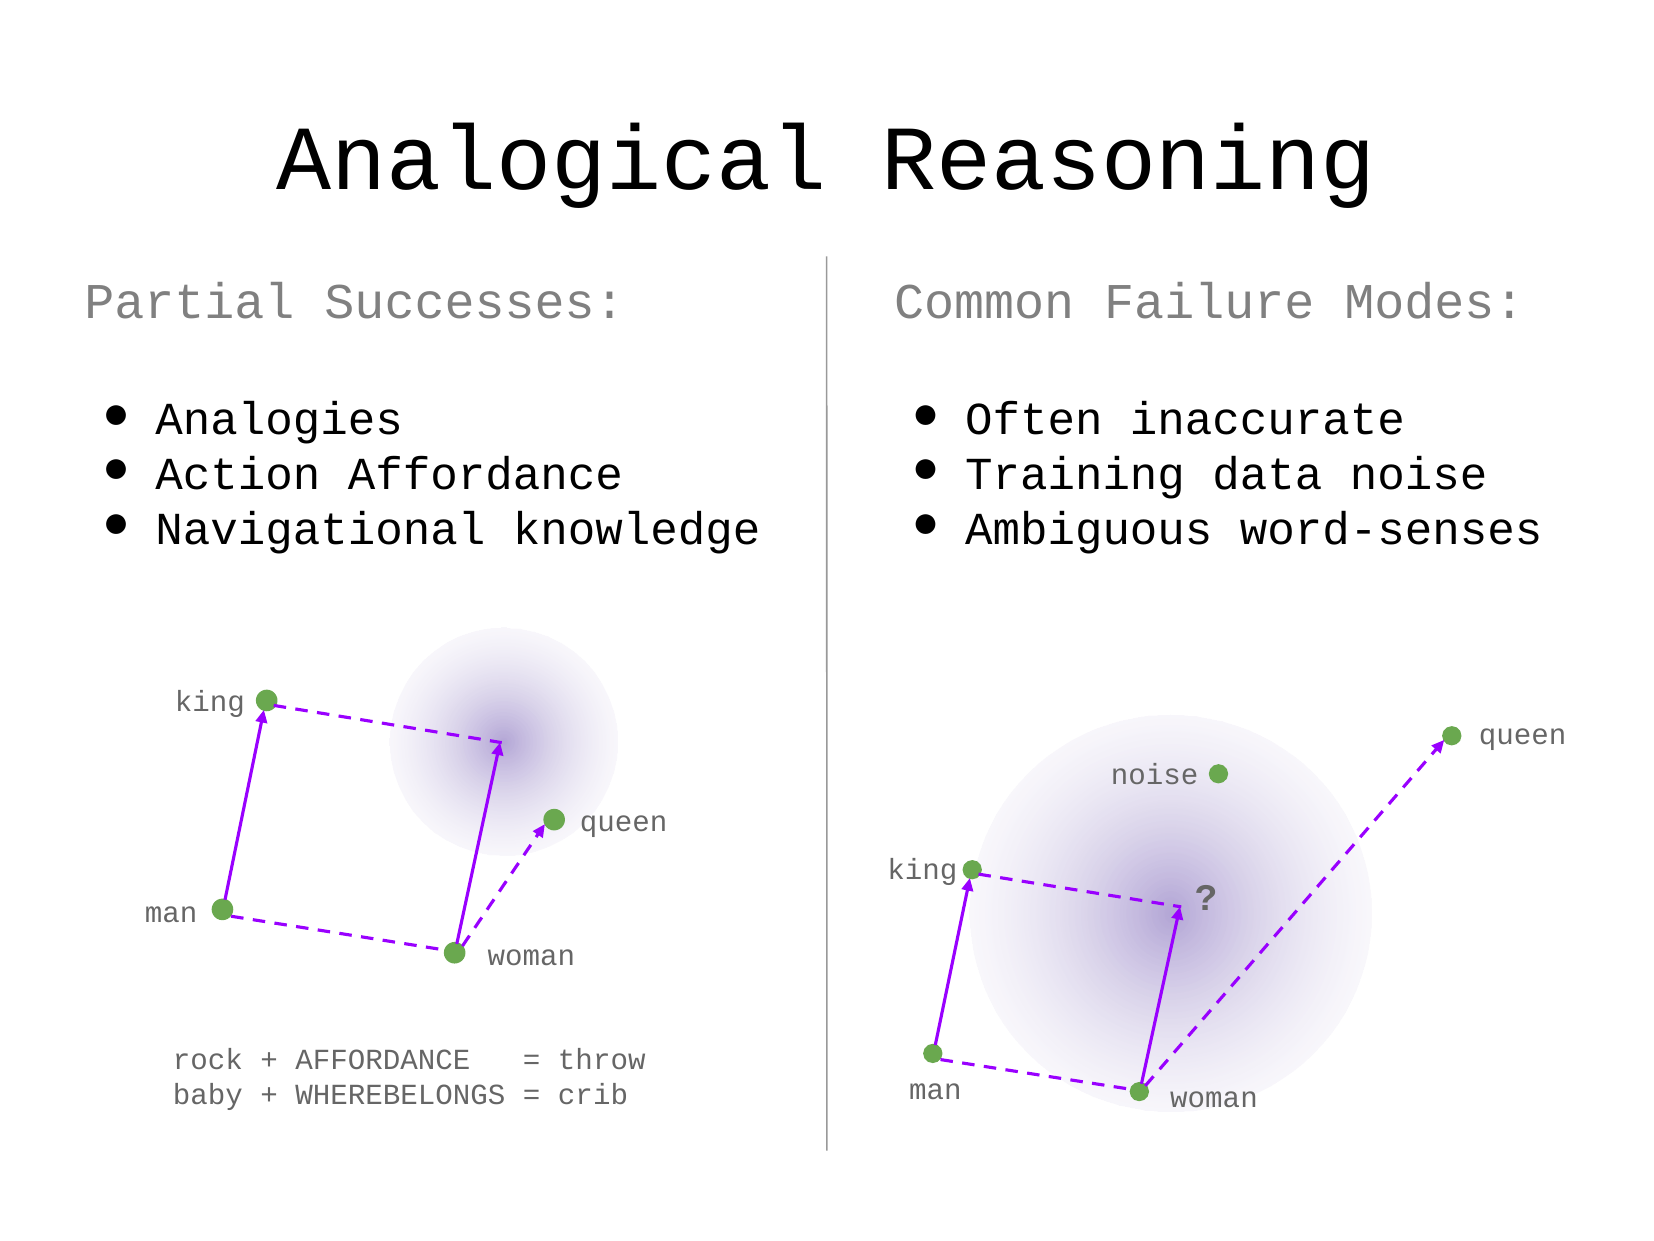

Analogical Reasoning
Partial Successes:
Analogies
Action Affordance
Navigational knowledge
Common Failure Modes:
Often inaccurate
Training data noise
Ambiguous word-senses
king
queen
man
woman
queen
noise
king
?
man
woman
rock + AFFORDANCE = throw
baby + WHEREBELONGS = crib